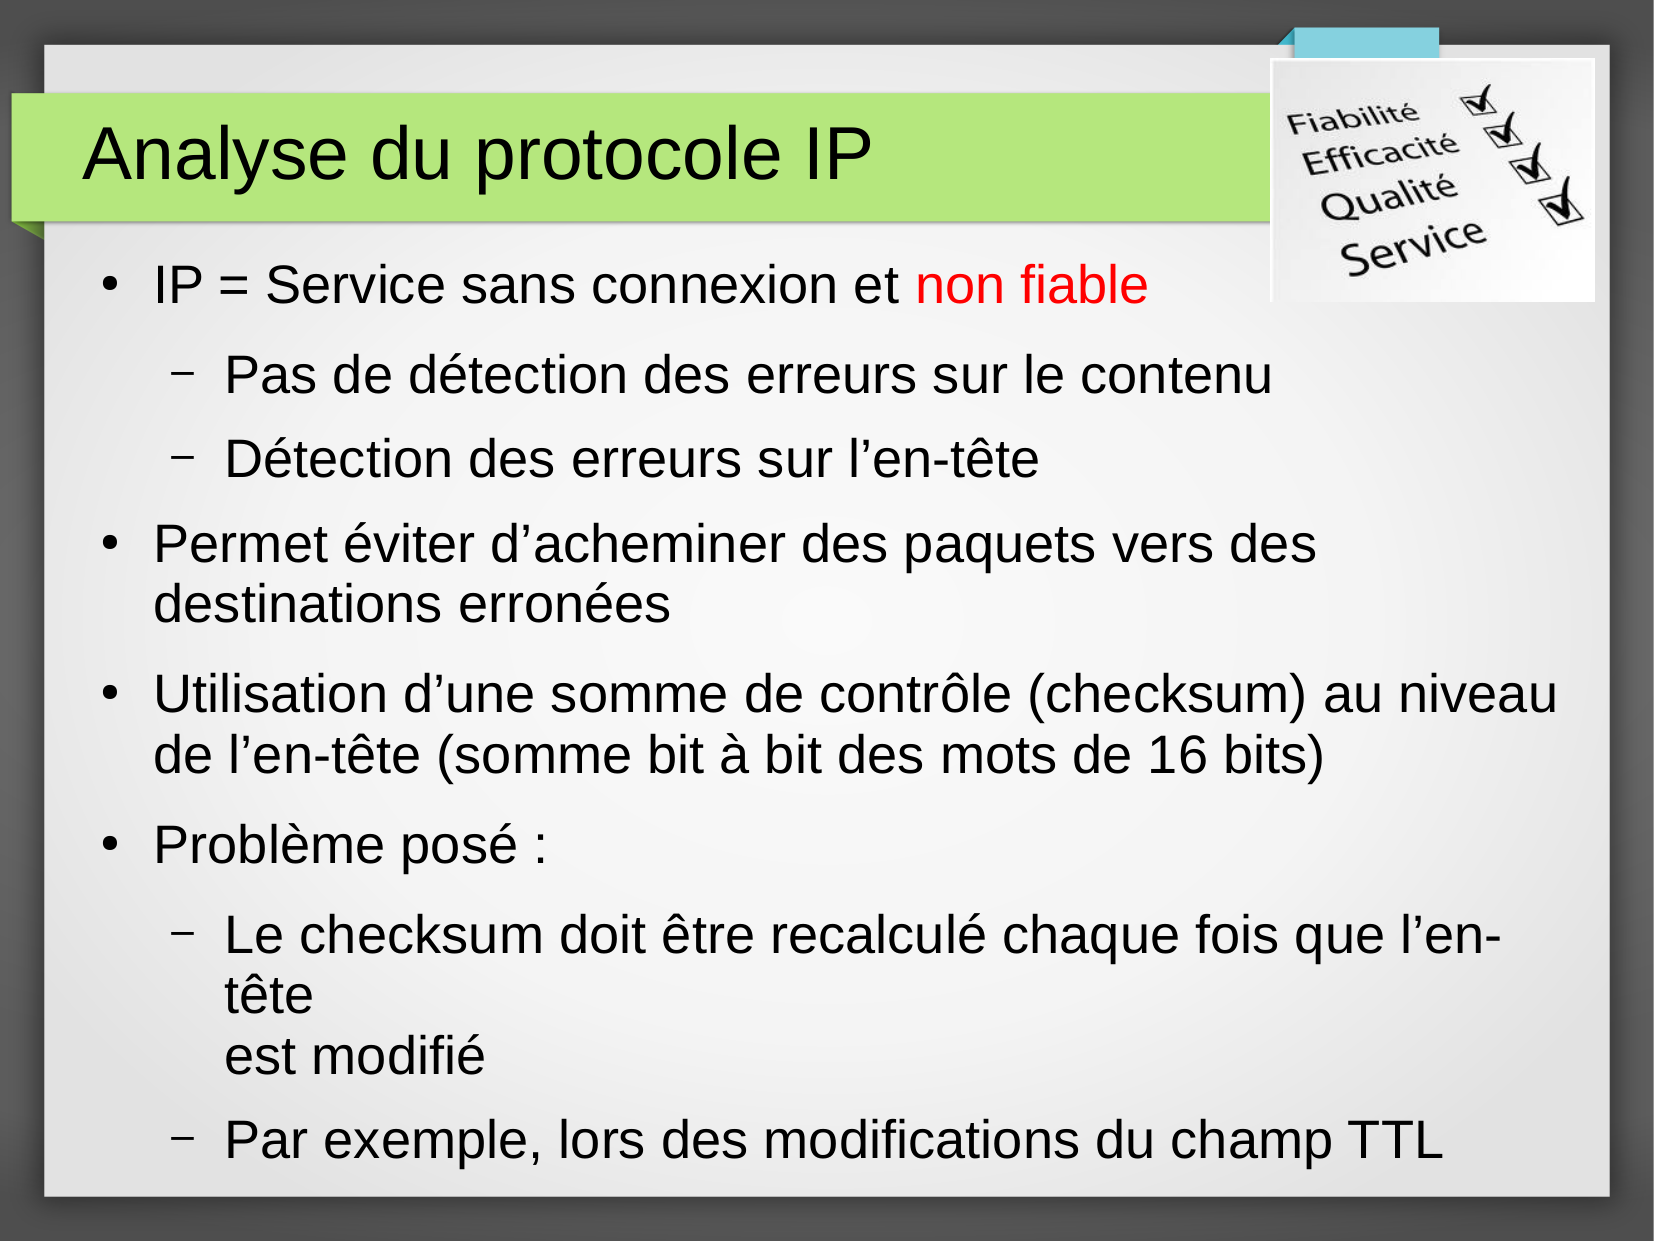

# Analyse du protocole IP
IP = Service sans connexion et non fiable
Pas de détection des erreurs sur le contenu
Détection des erreurs sur l’en-tête
Permet éviter d’acheminer des paquets vers des destinations erronées
Utilisation d’une somme de contrôle (checksum) au niveau de l’en-tête (somme bit à bit des mots de 16 bits)
Problème posé :
Le checksum doit être recalculé chaque fois que l’en-tête
est modifié
Par exemple, lors des modifications du champ TTL